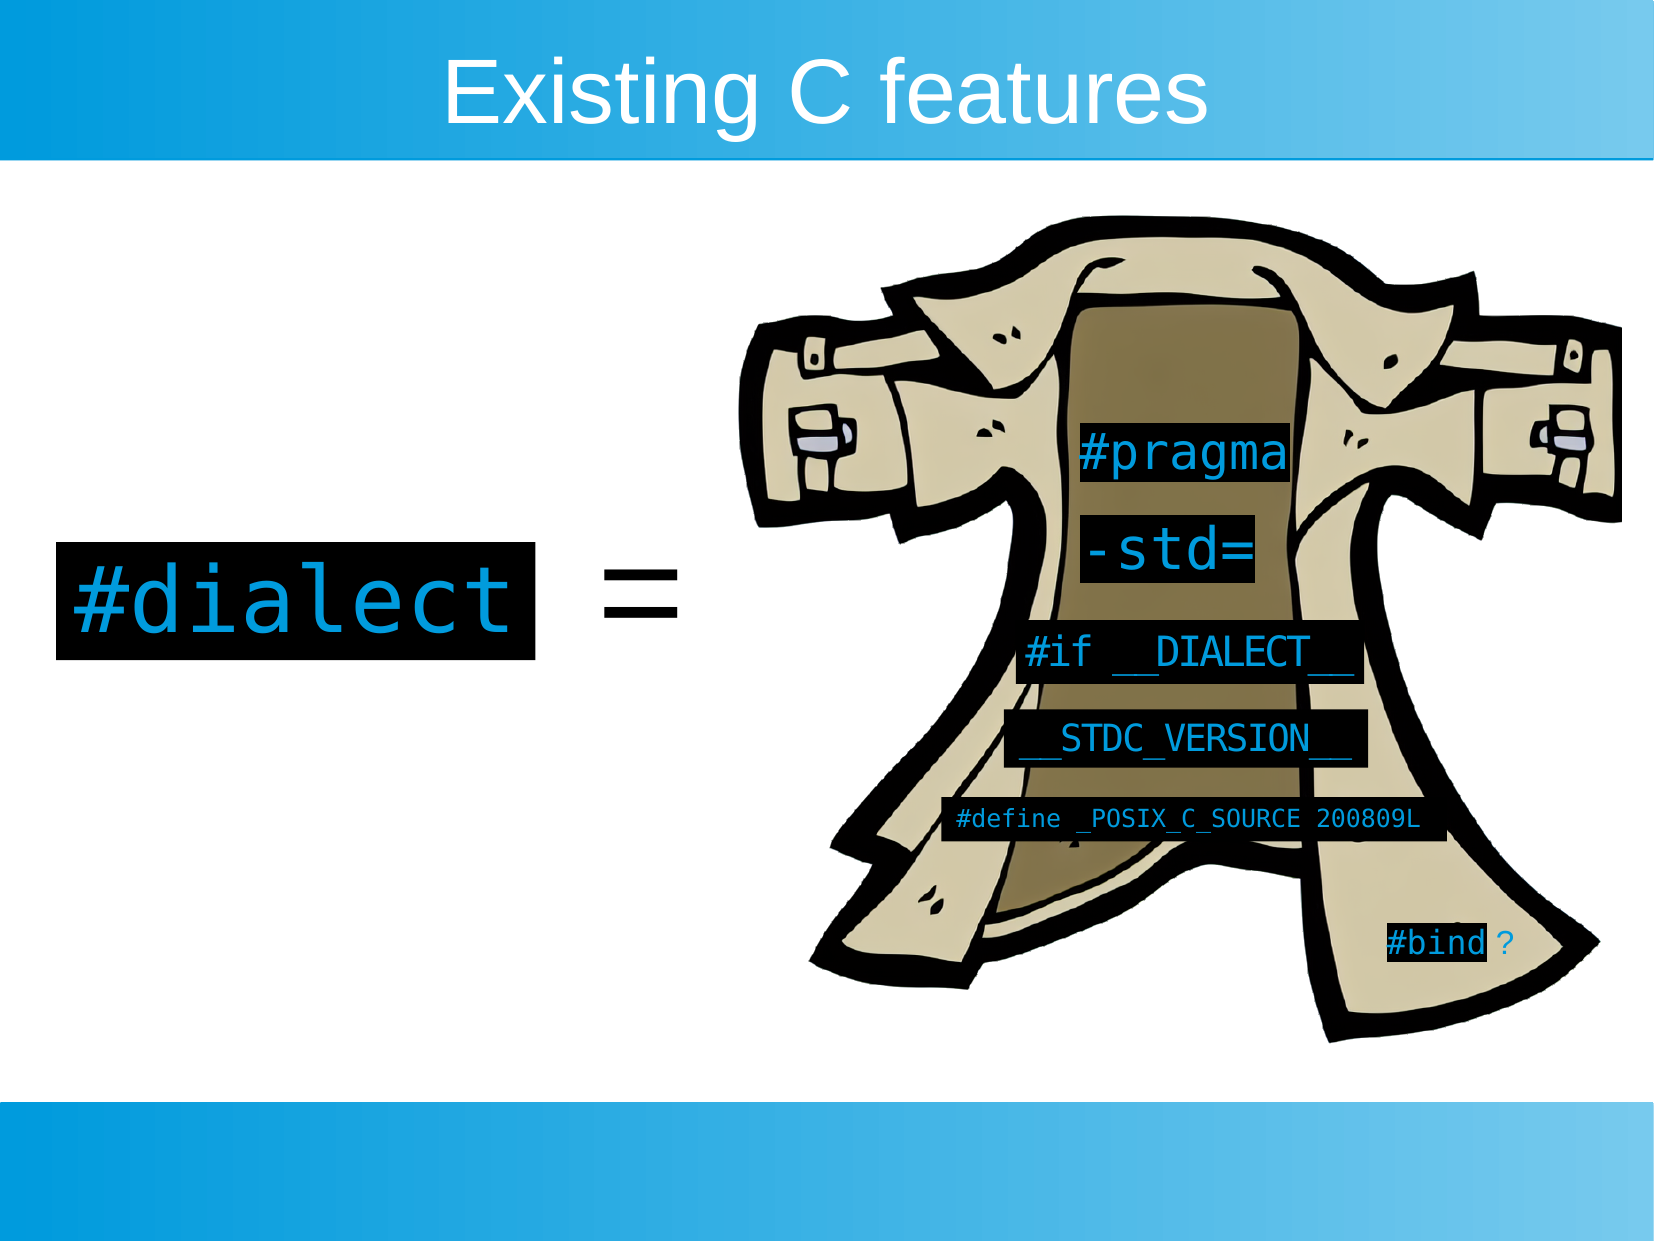

# Existing C features
#pragma
=
-std=
#dialect
#if __DIALECT__
__STDC_VERSION__
#define _POSIX_C_SOURCE 200809L
#bind ?